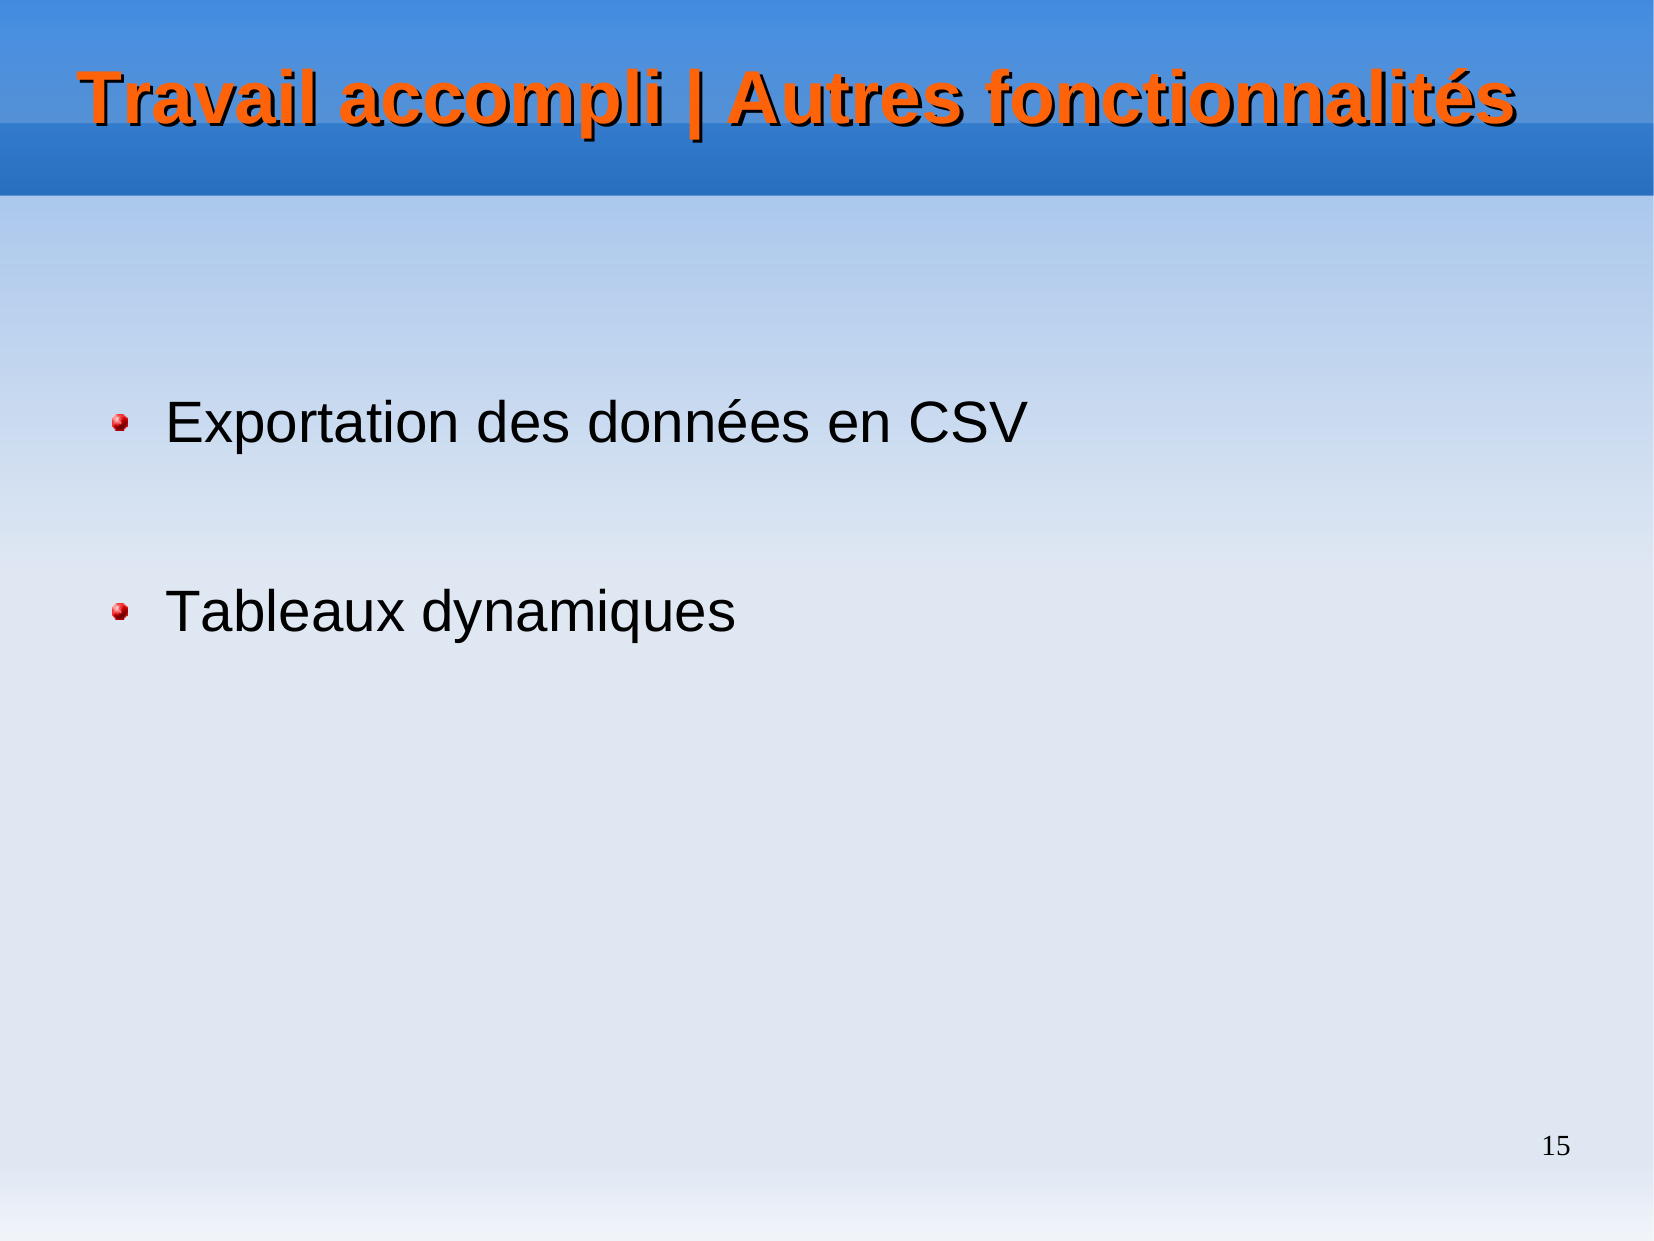

Travail accompli | Autres fonctionnalités
# Exportation des données en CSV
Tableaux dynamiques
15